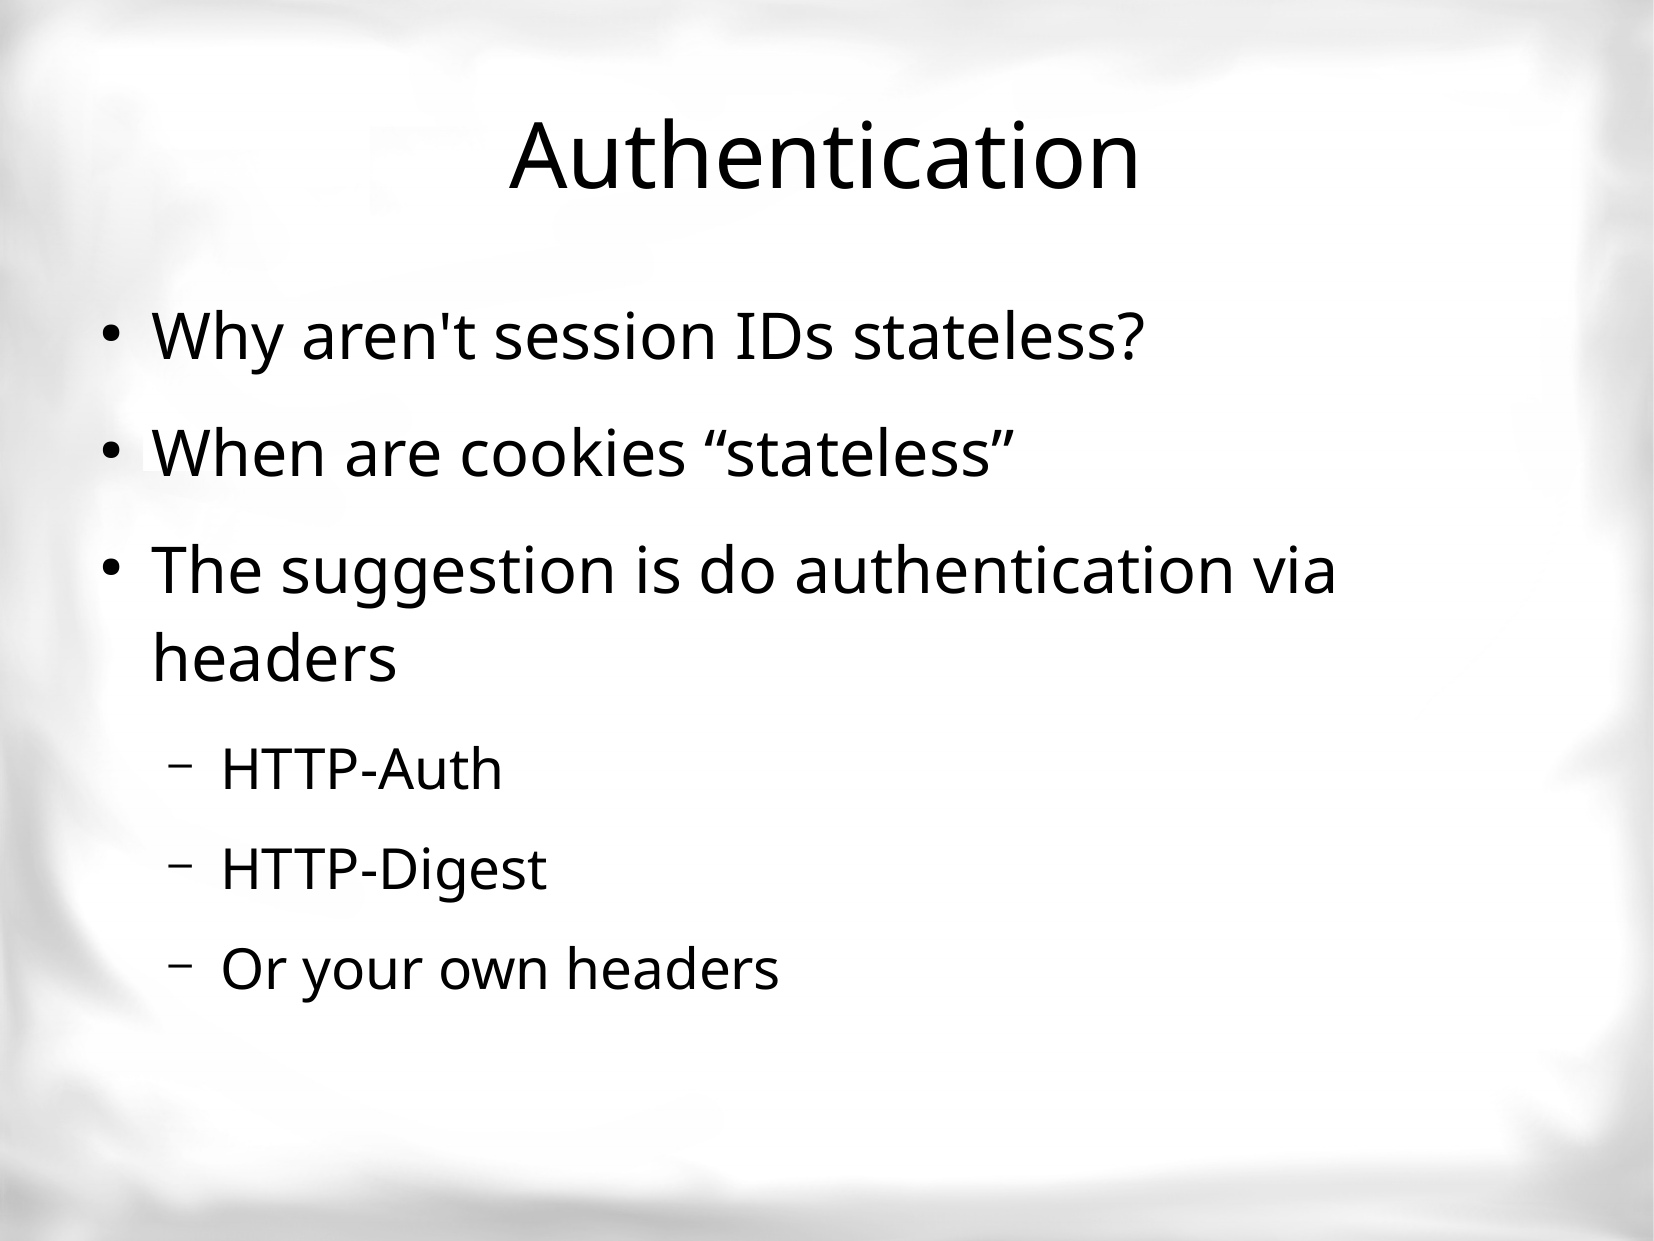

# Authentication
Why aren't session IDs stateless?
When are cookies “stateless”
The suggestion is do authentication via headers
HTTP-Auth
HTTP-Digest
Or your own headers